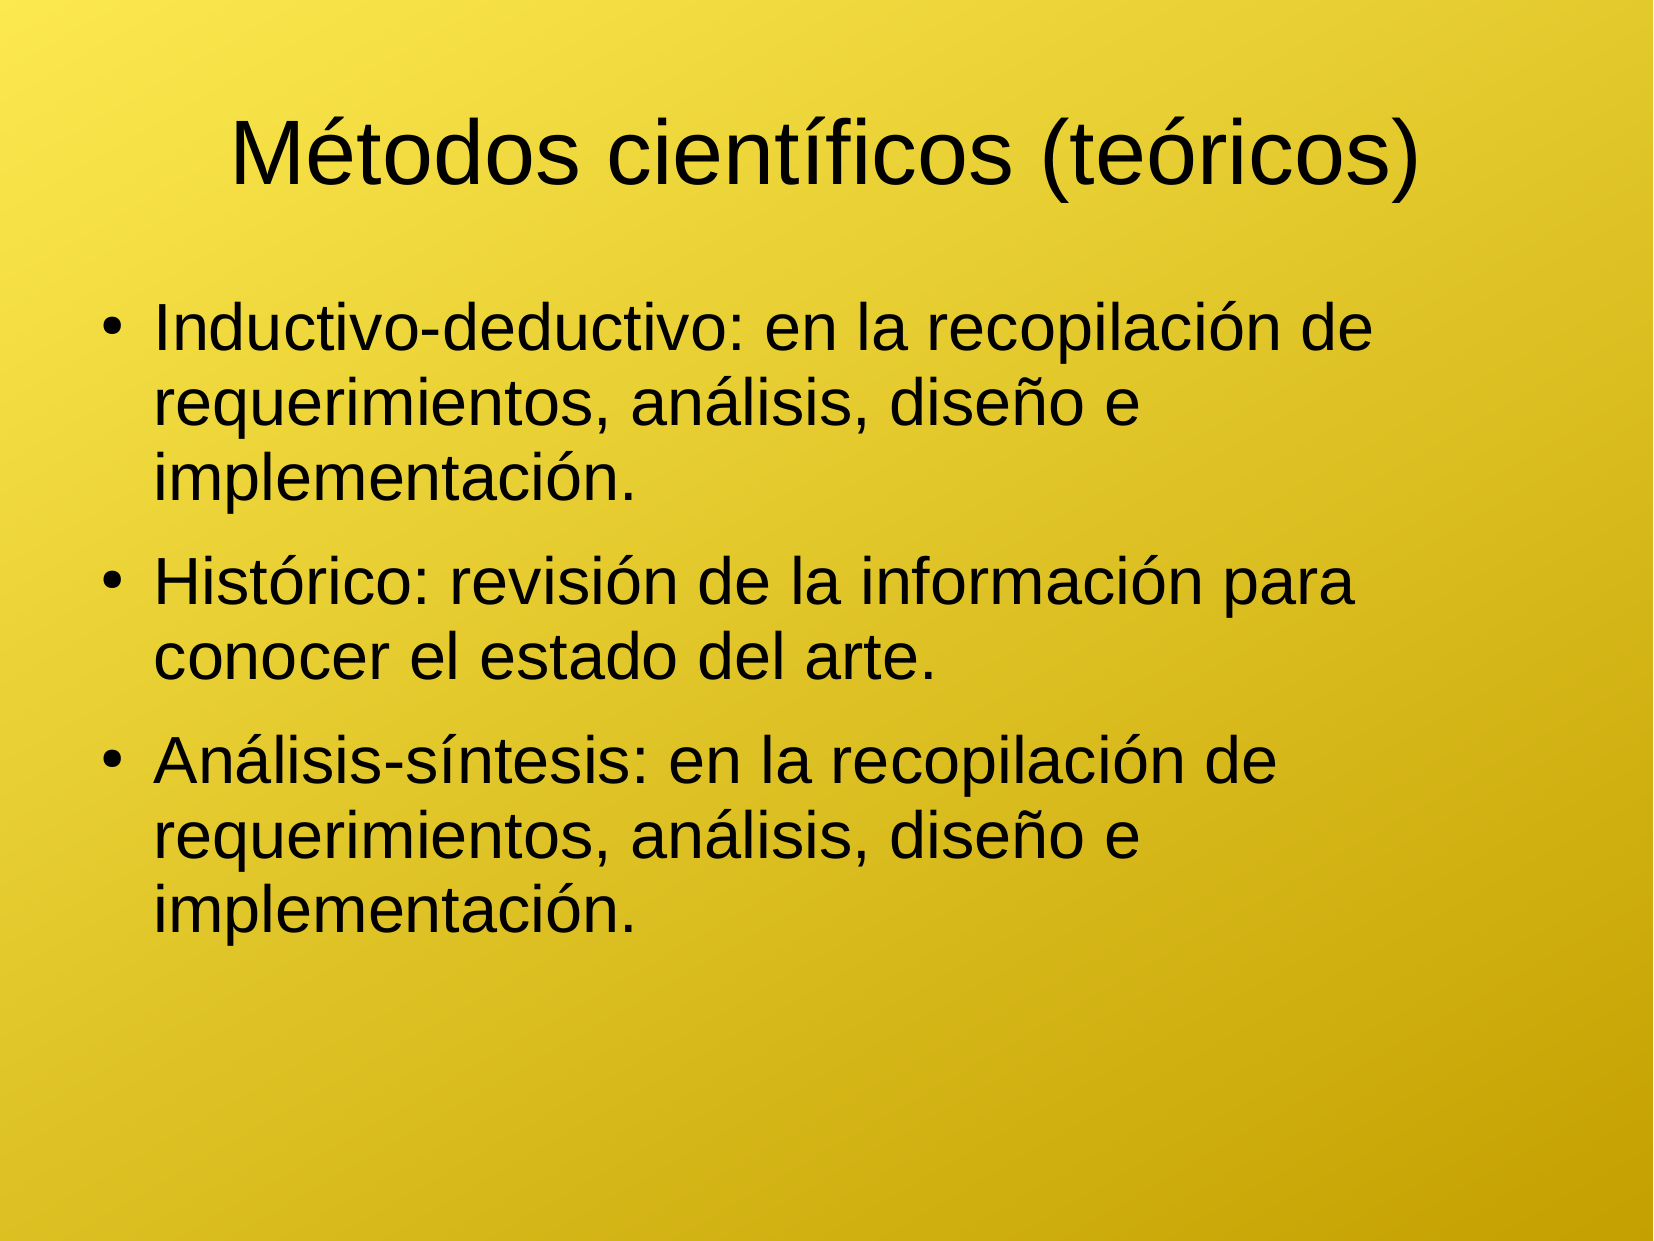

# Métodos científicos (teóricos)
Inductivo-deductivo: en la recopilación de requerimientos, análisis, diseño e implementación.
Histórico: revisión de la información para conocer el estado del arte.
Análisis-síntesis: en la recopilación de requerimientos, análisis, diseño e implementación.